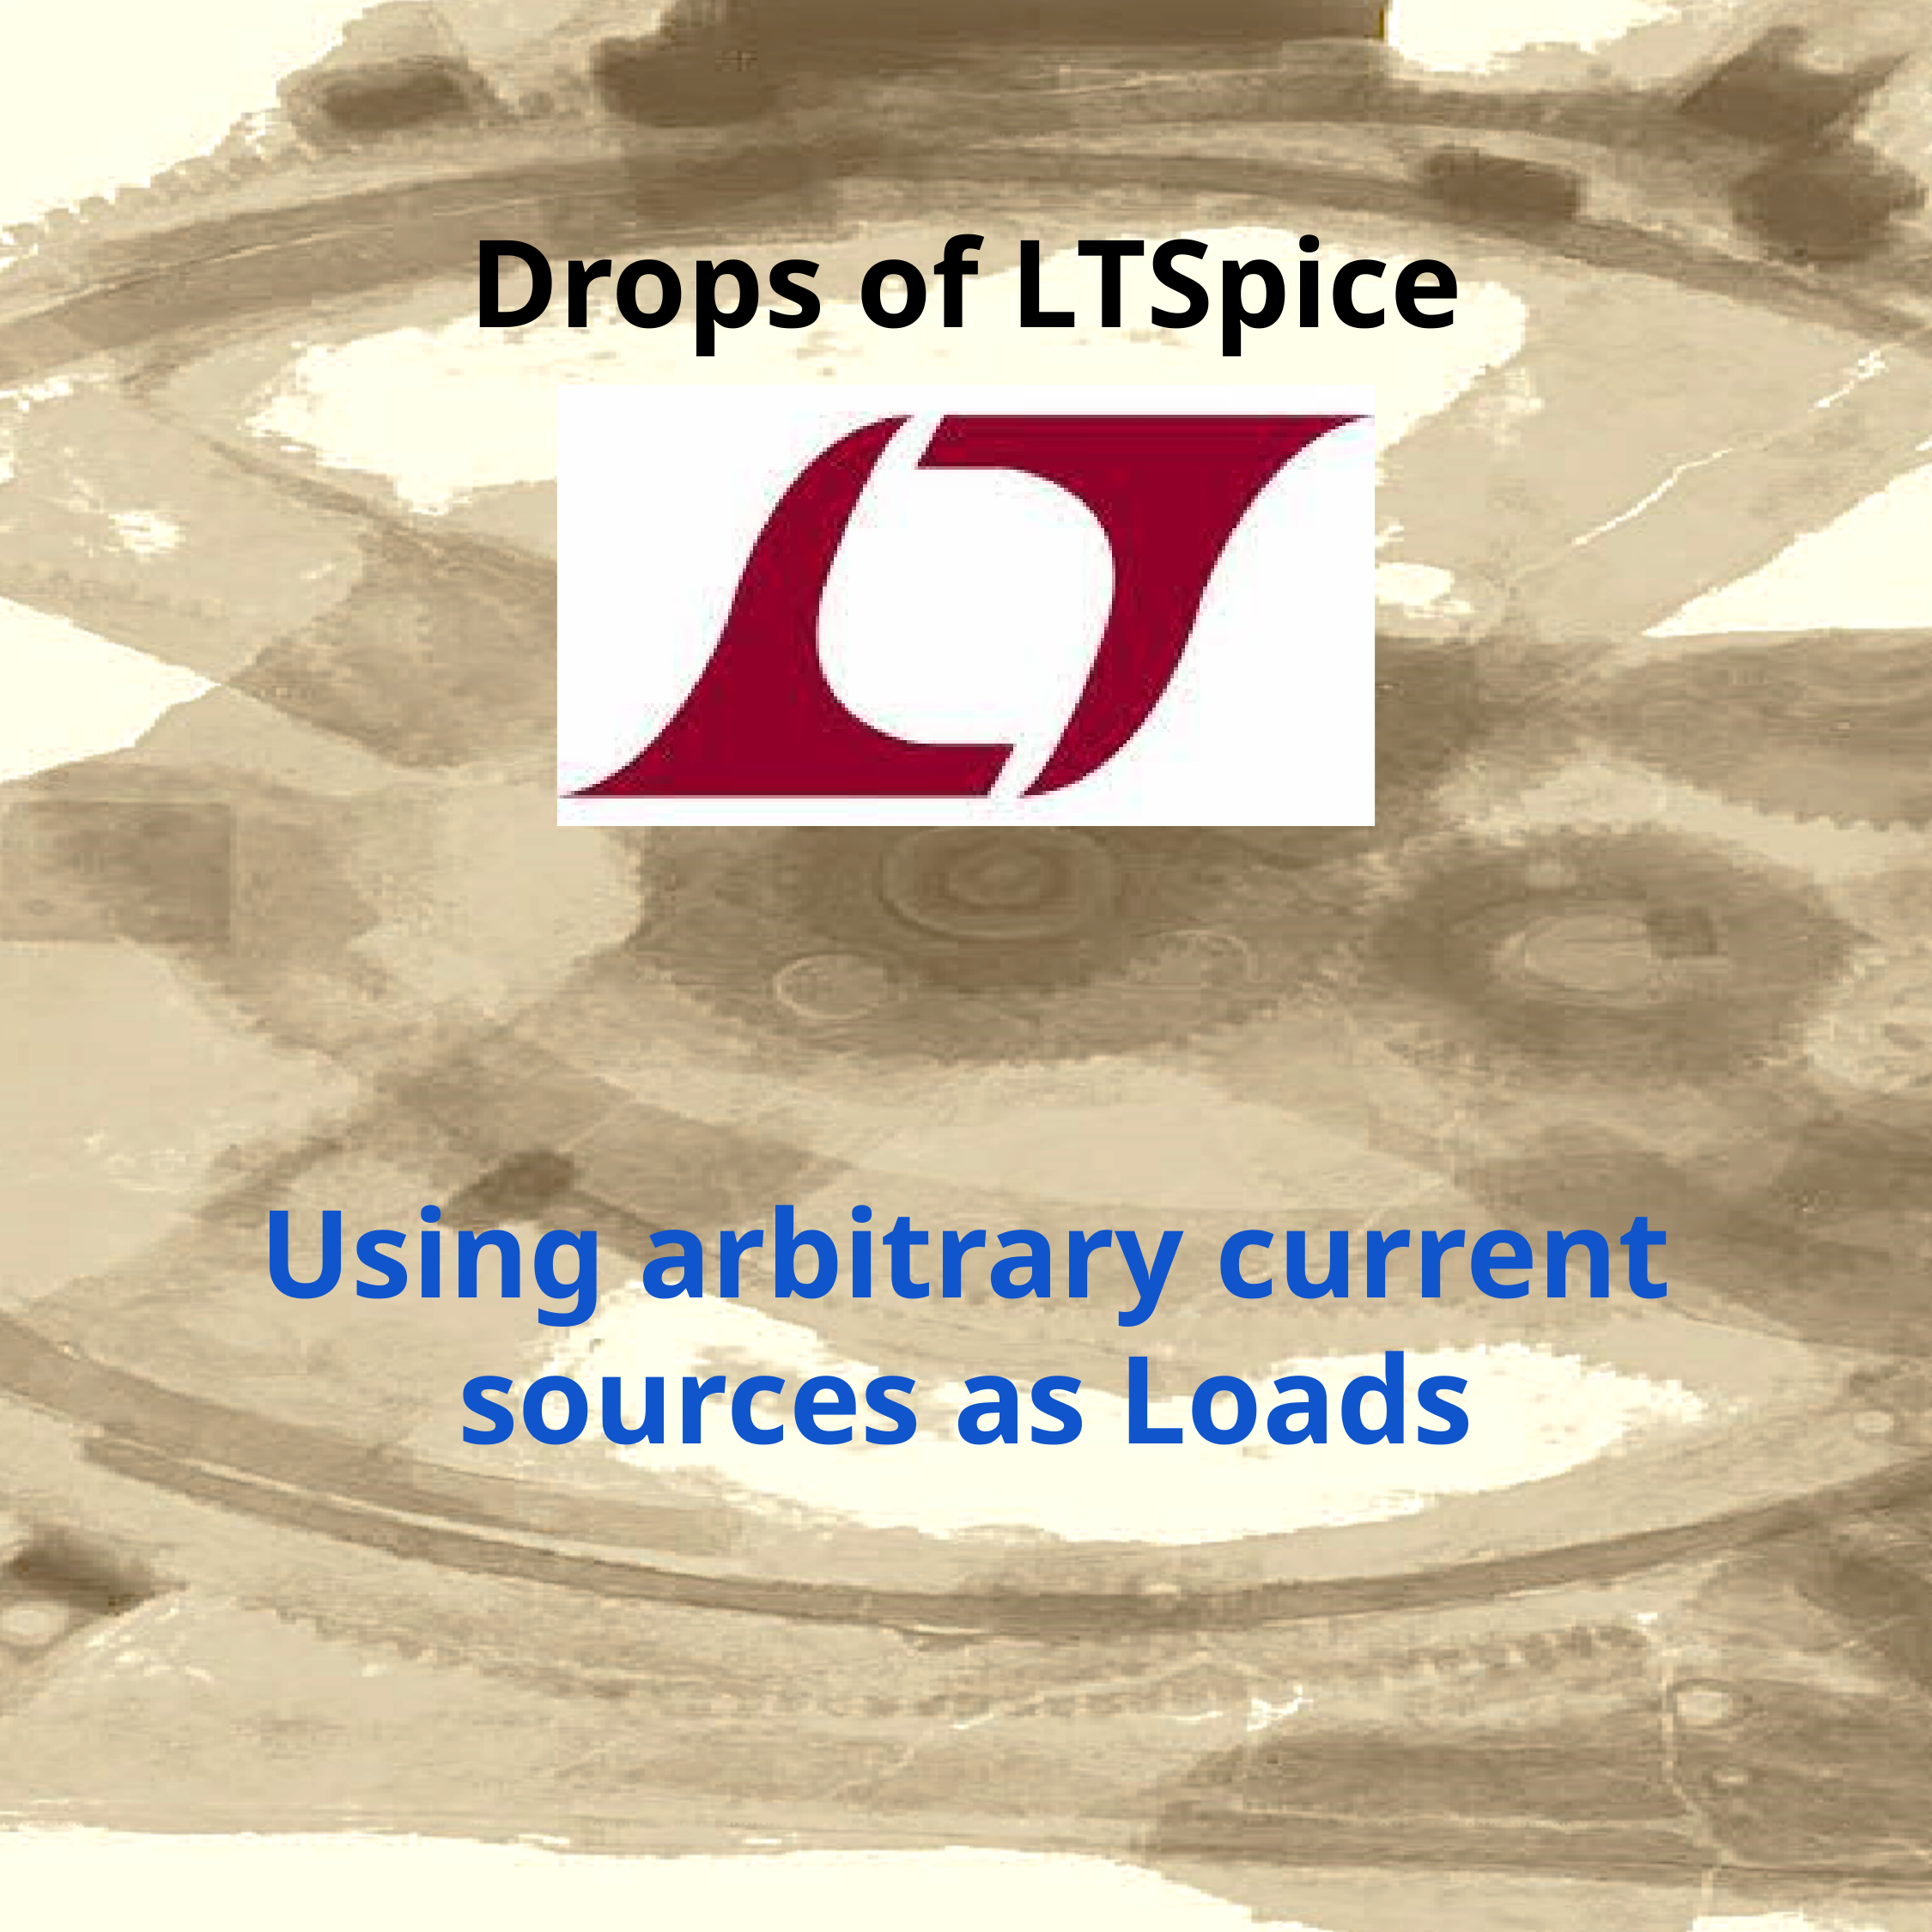

Drops of LTSpice
Using arbitrary current sources as Loads